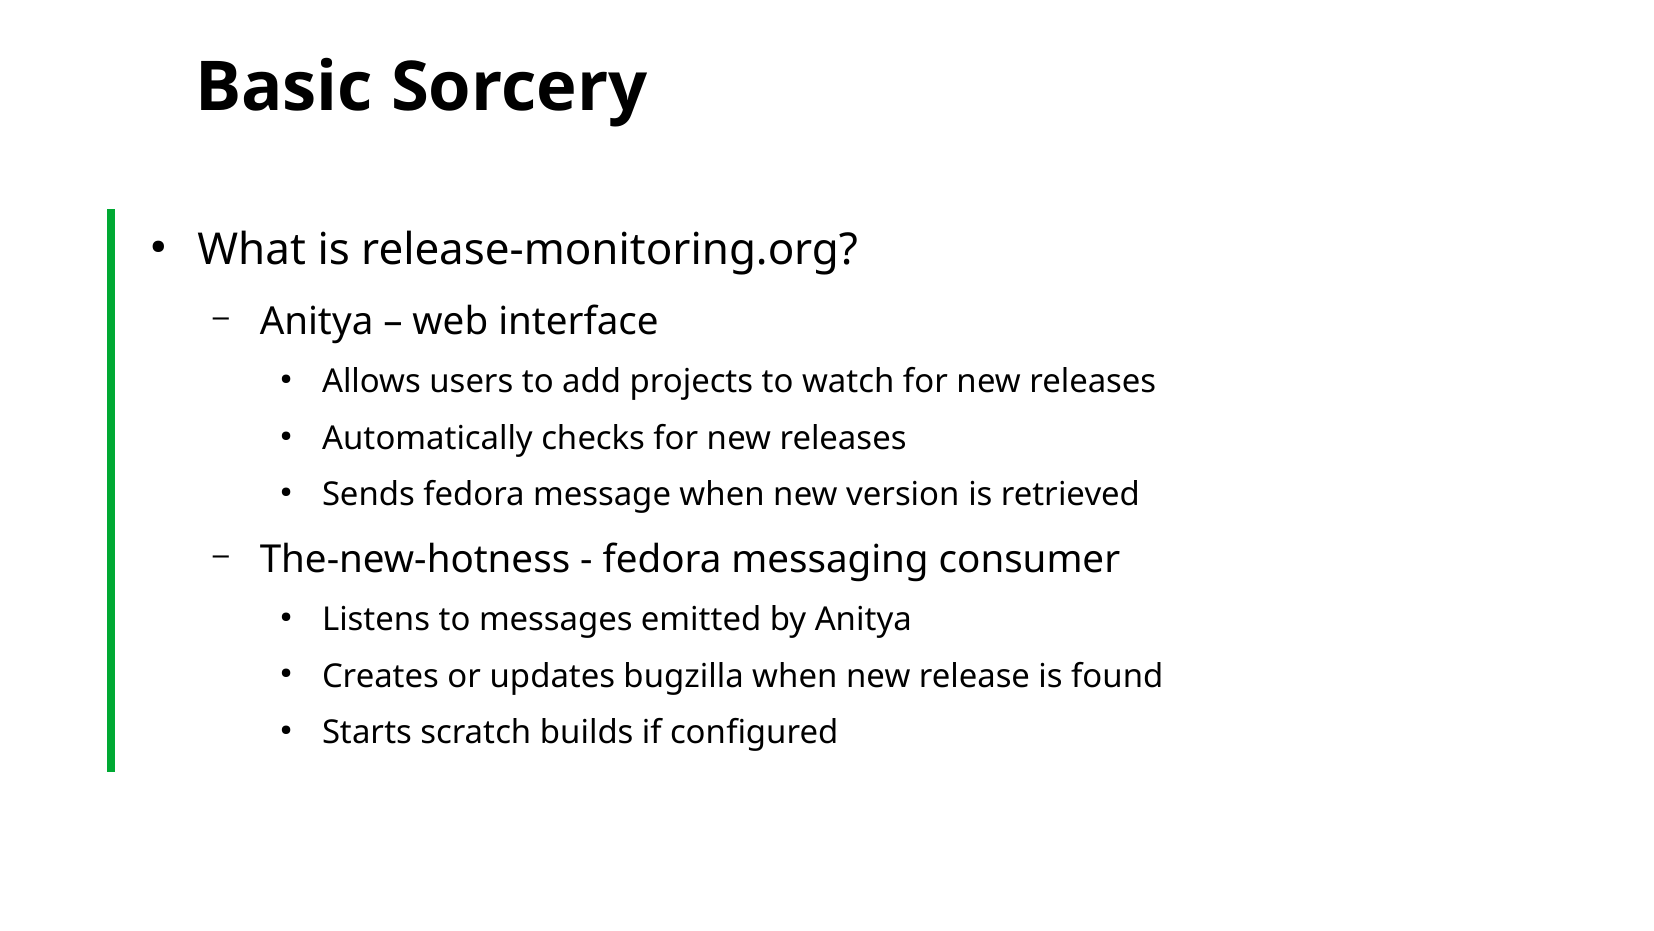

# Basic Sorcery
What is release-monitoring.org?
Anitya – web interface
Allows users to add projects to watch for new releases
Automatically checks for new releases
Sends fedora message when new version is retrieved
The-new-hotness - fedora messaging consumer
Listens to messages emitted by Anitya
Creates or updates bugzilla when new release is found
Starts scratch builds if configured